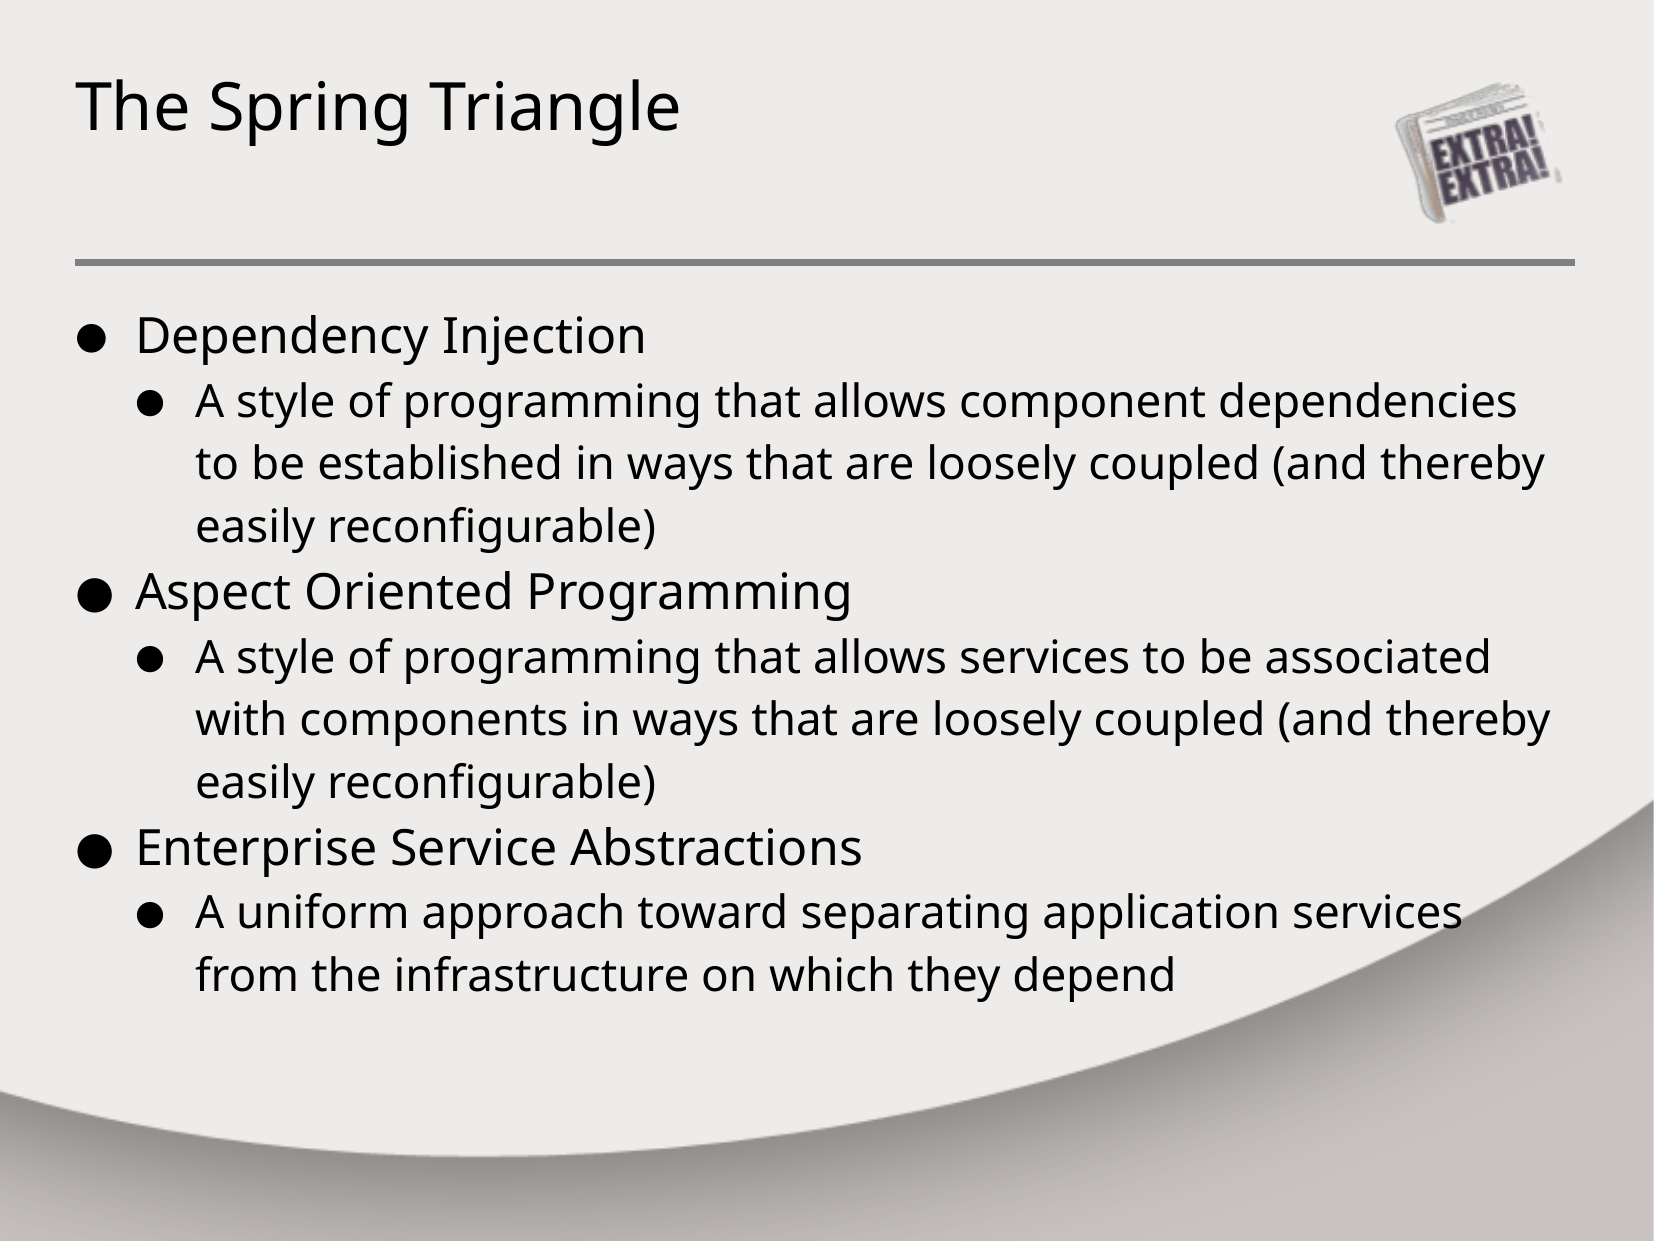

# The Spring Triangle
Dependency Injection
A style of programming that allows component dependencies to be established in ways that are loosely coupled (and thereby easily reconfigurable)
Aspect Oriented Programming
A style of programming that allows services to be associated with components in ways that are loosely coupled (and thereby easily reconfigurable)
Enterprise Service Abstractions
A uniform approach toward separating application services from the infrastructure on which they depend